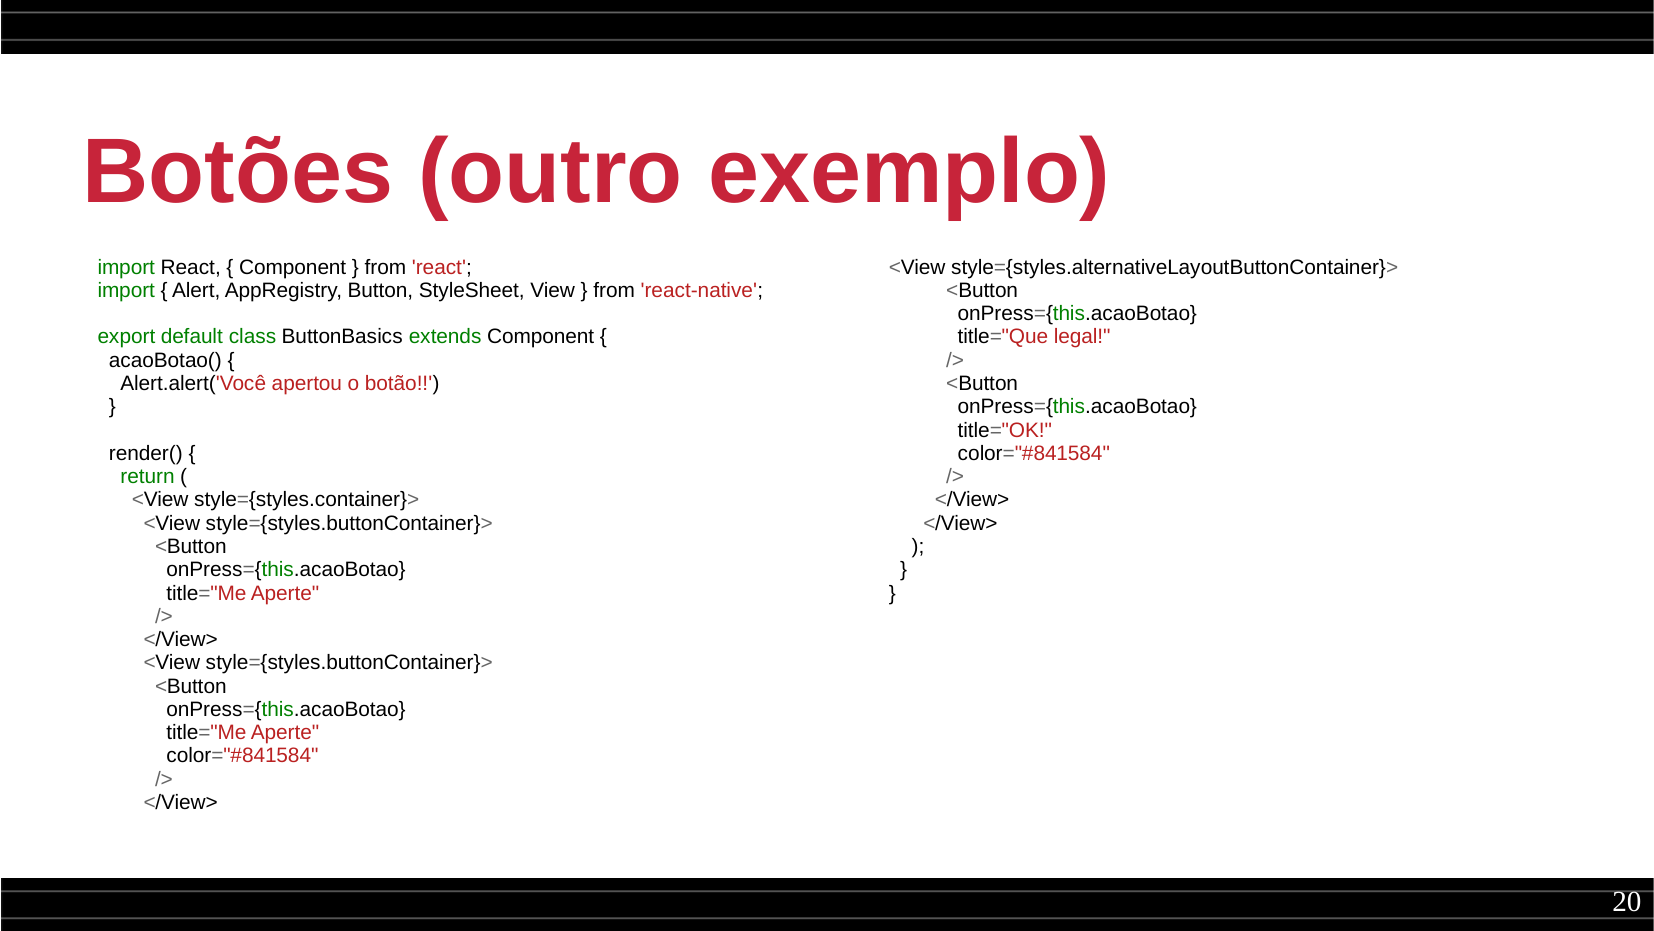

# Botões (outro exemplo)
import React, { Component } from 'react';
import { Alert, AppRegistry, Button, StyleSheet, View } from 'react-native';
export default class ButtonBasics extends Component {
 acaoBotao() {
 Alert.alert('Você apertou o botão!!')
 }
 render() {
 return (
 <View style={styles.container}>
 <View style={styles.buttonContainer}>
 <Button
 onPress={this.acaoBotao}
 title="Me Aperte"
 />
 </View>
 <View style={styles.buttonContainer}>
 <Button
 onPress={this.acaoBotao}
 title="Me Aperte"
 color="#841584"
 />
 </View>
<View style={styles.alternativeLayoutButtonContainer}>
 <Button
 onPress={this.acaoBotao}
 title="Que legal!"
 />
 <Button
 onPress={this.acaoBotao}
 title="OK!"
 color="#841584"
 />
 </View>
 </View>
 );
 }
}